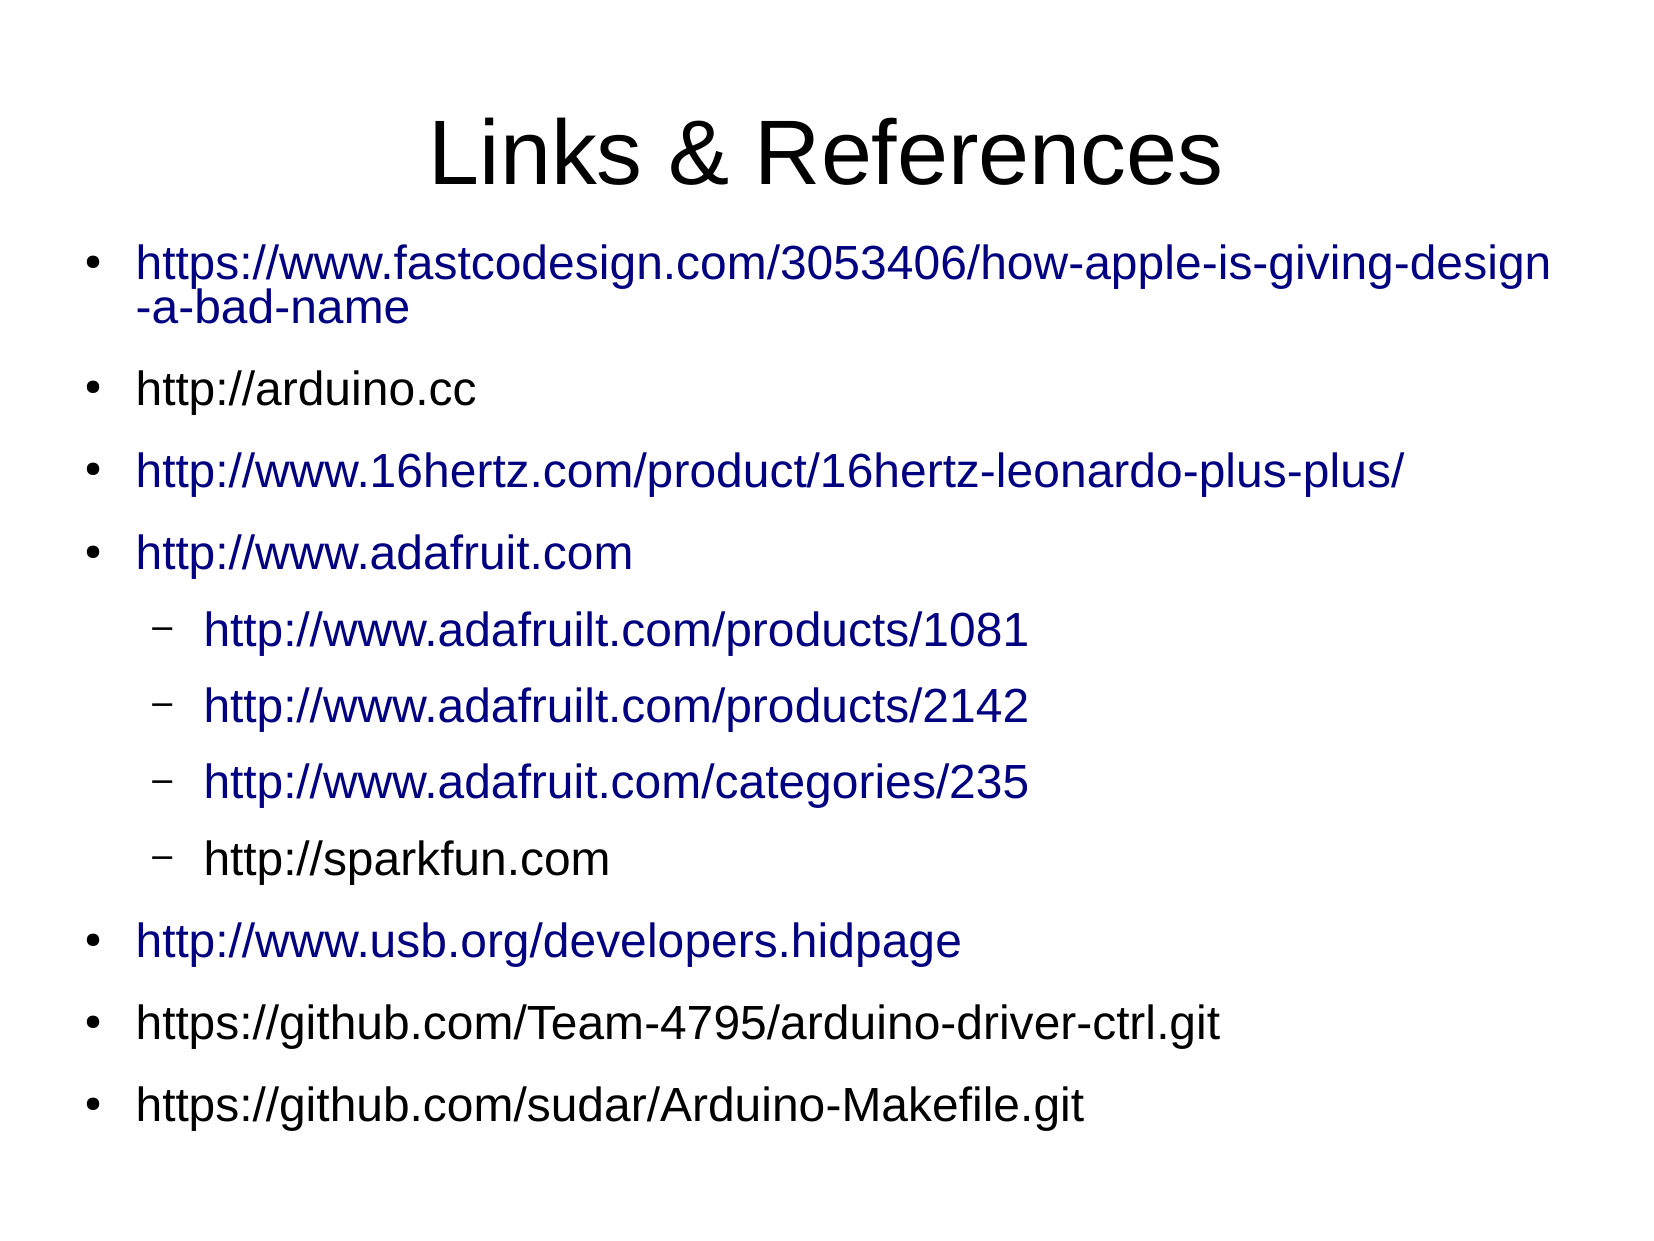

# Links & References
https://www.fastcodesign.com/3053406/how-apple-is-giving-design-a-bad-name
http://arduino.cc
http://www.16hertz.com/product/16hertz-leonardo-plus-plus/
http://www.adafruit.com
http://www.adafruilt.com/products/1081
http://www.adafruilt.com/products/2142
http://www.adafruit.com/categories/235
http://sparkfun.com
http://www.usb.org/developers.hidpage
https://github.com/Team-4795/arduino-driver-ctrl.git
https://github.com/sudar/Arduino-Makefile.git